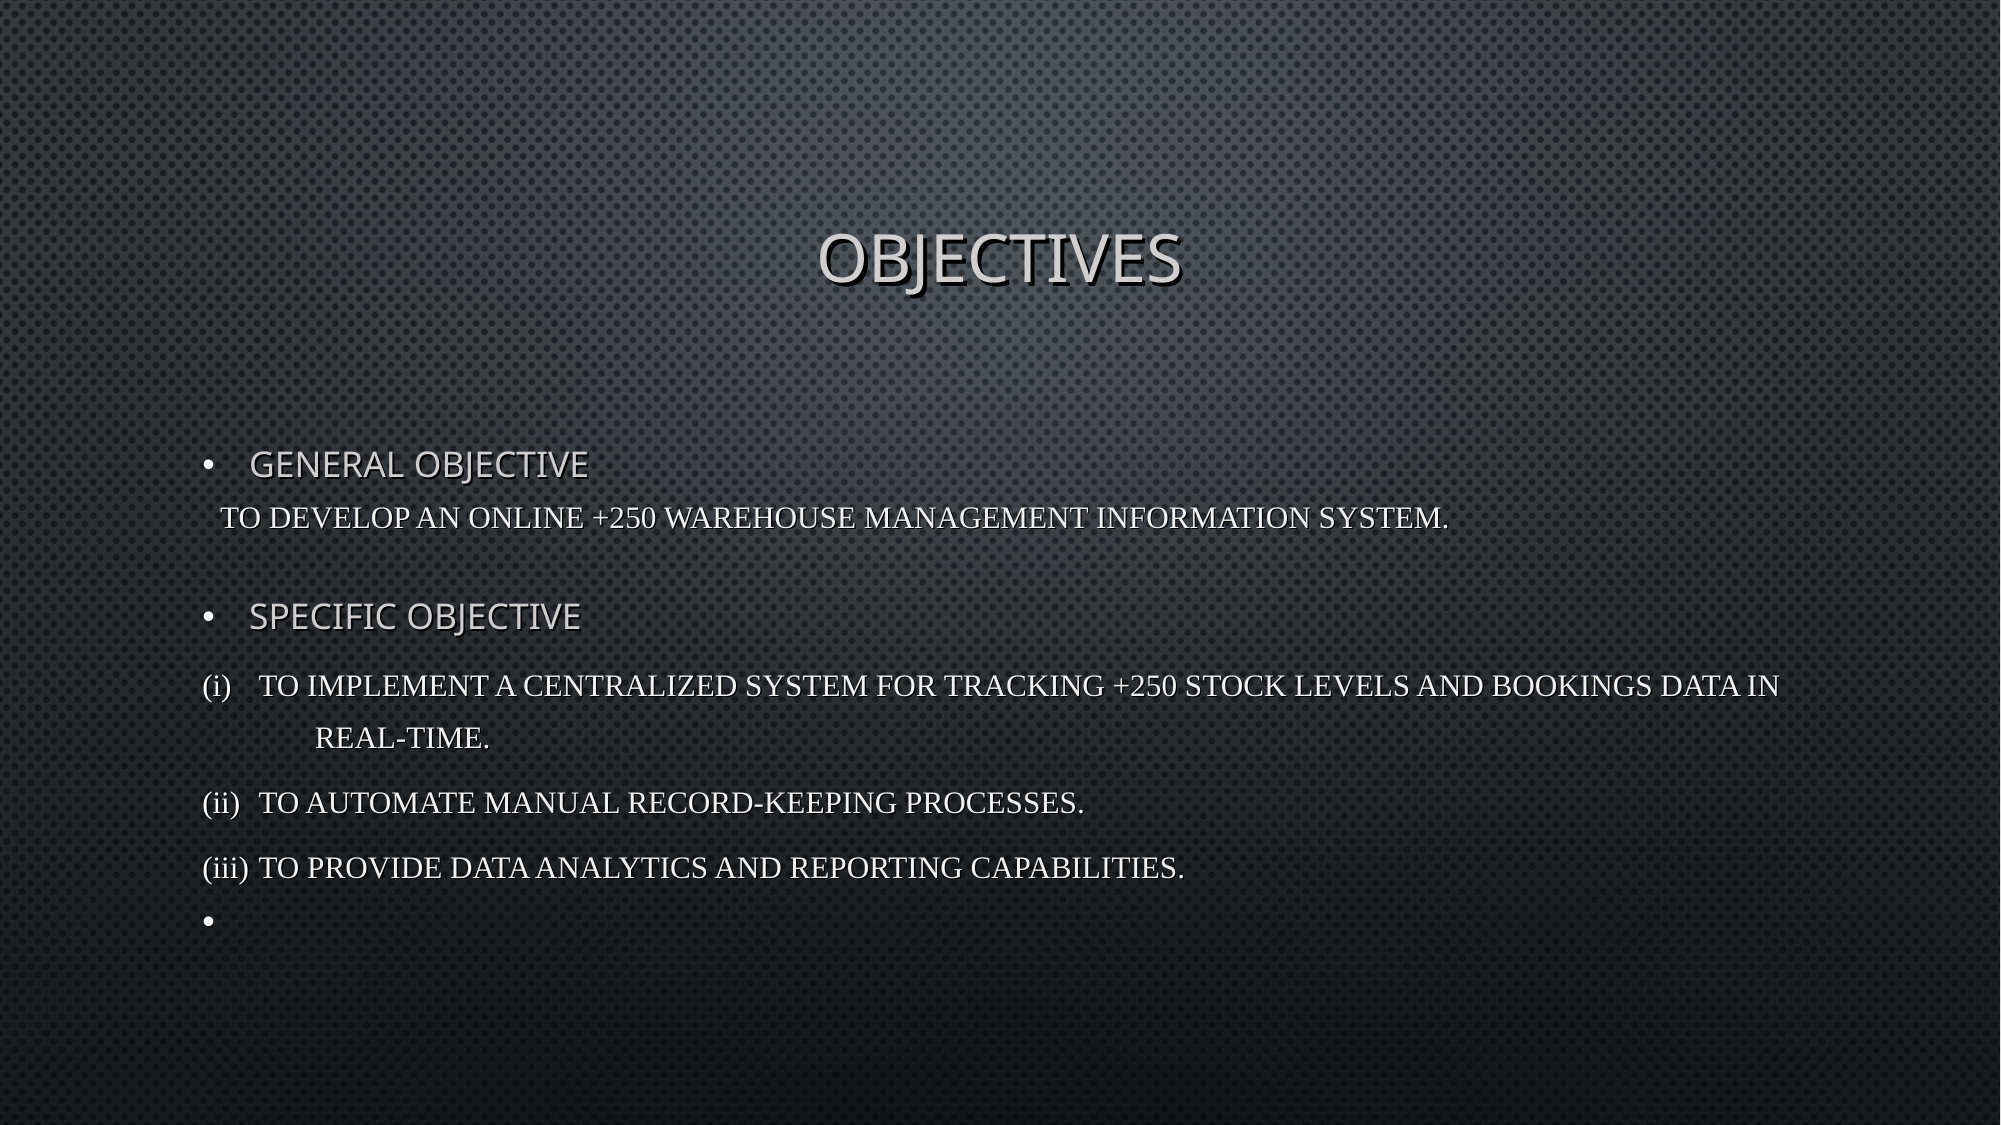

# objectives
General objective
 To develop an online +250 warehouse Management Information System.
Specific objective
To implement a centralized system for tracking +250 stock levels and bookings data in real-time.
To automate manual record-keeping processes.
To provide data analytics and reporting capabilities.